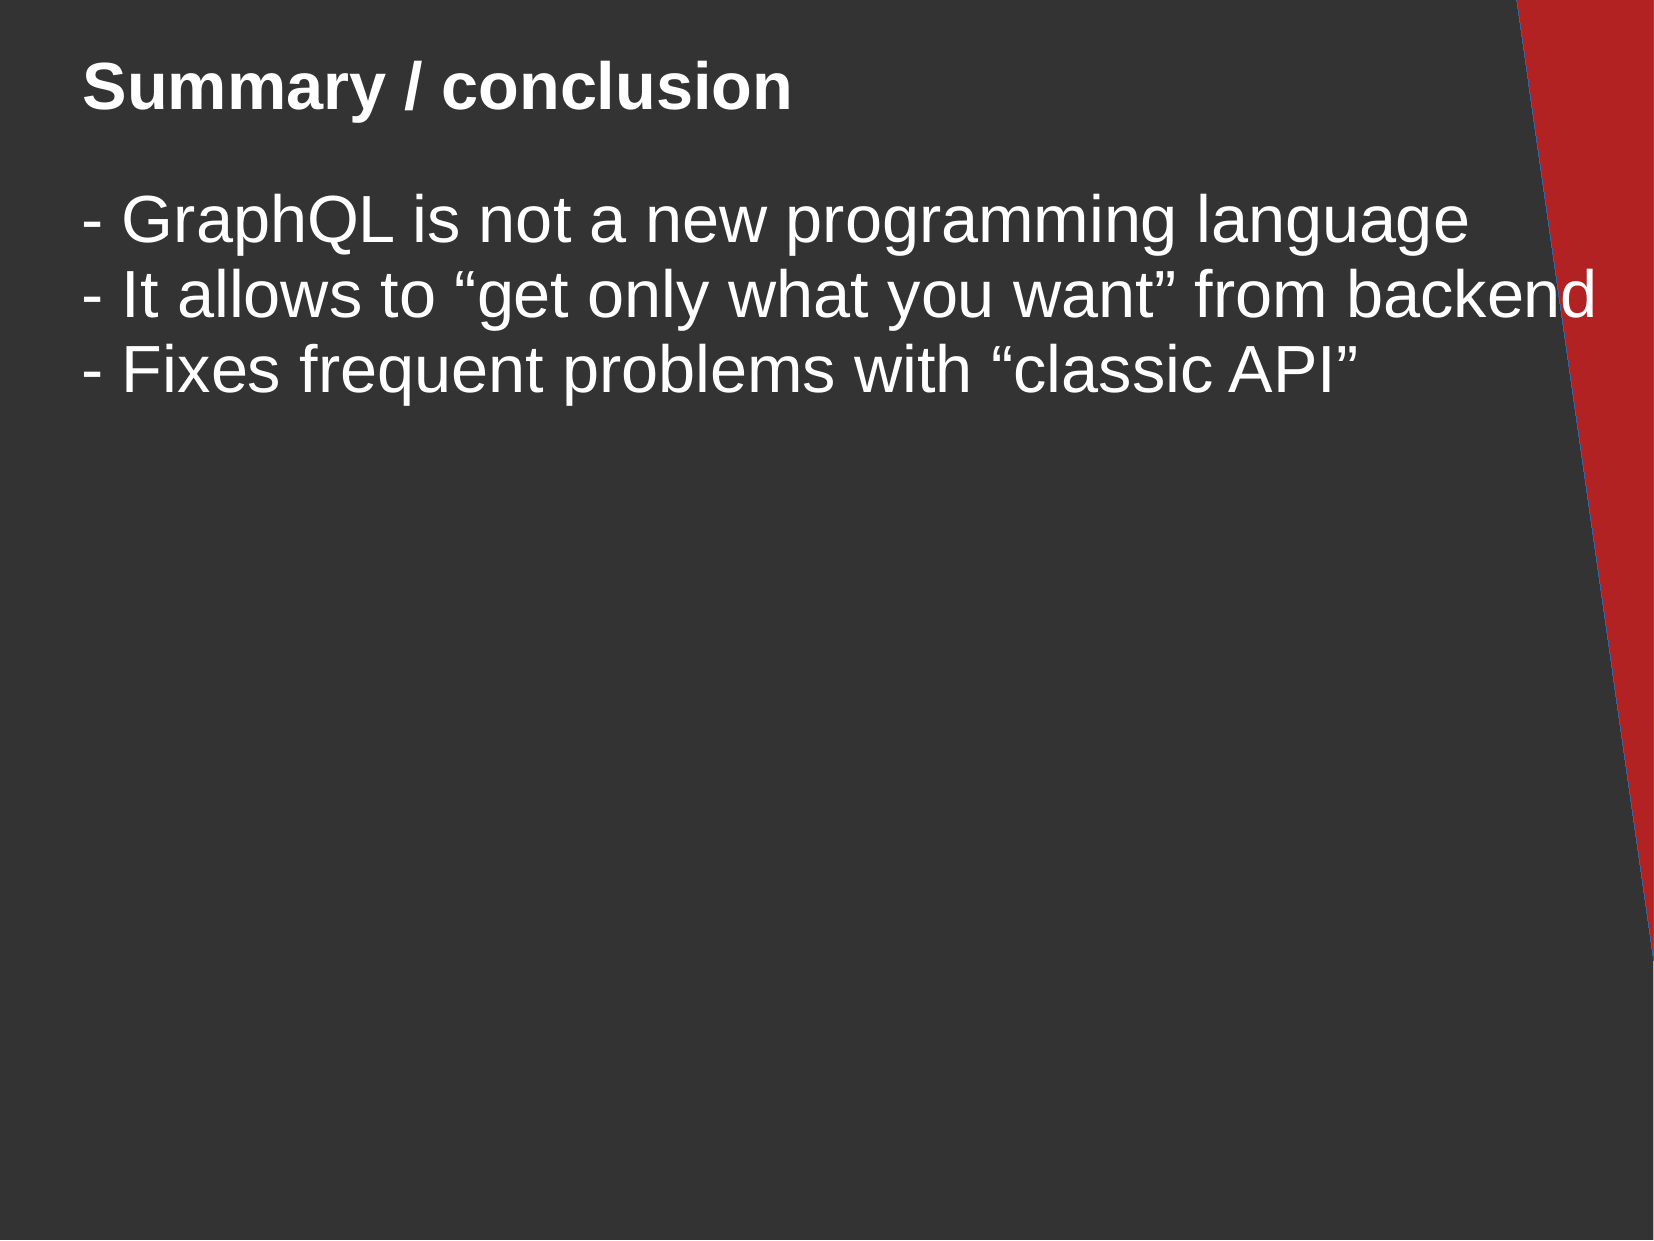

# Summary / conclusion
- GraphQL is not a new programming language
- It allows to “get only what you want” from backend
- Fixes frequent problems with “classic API”